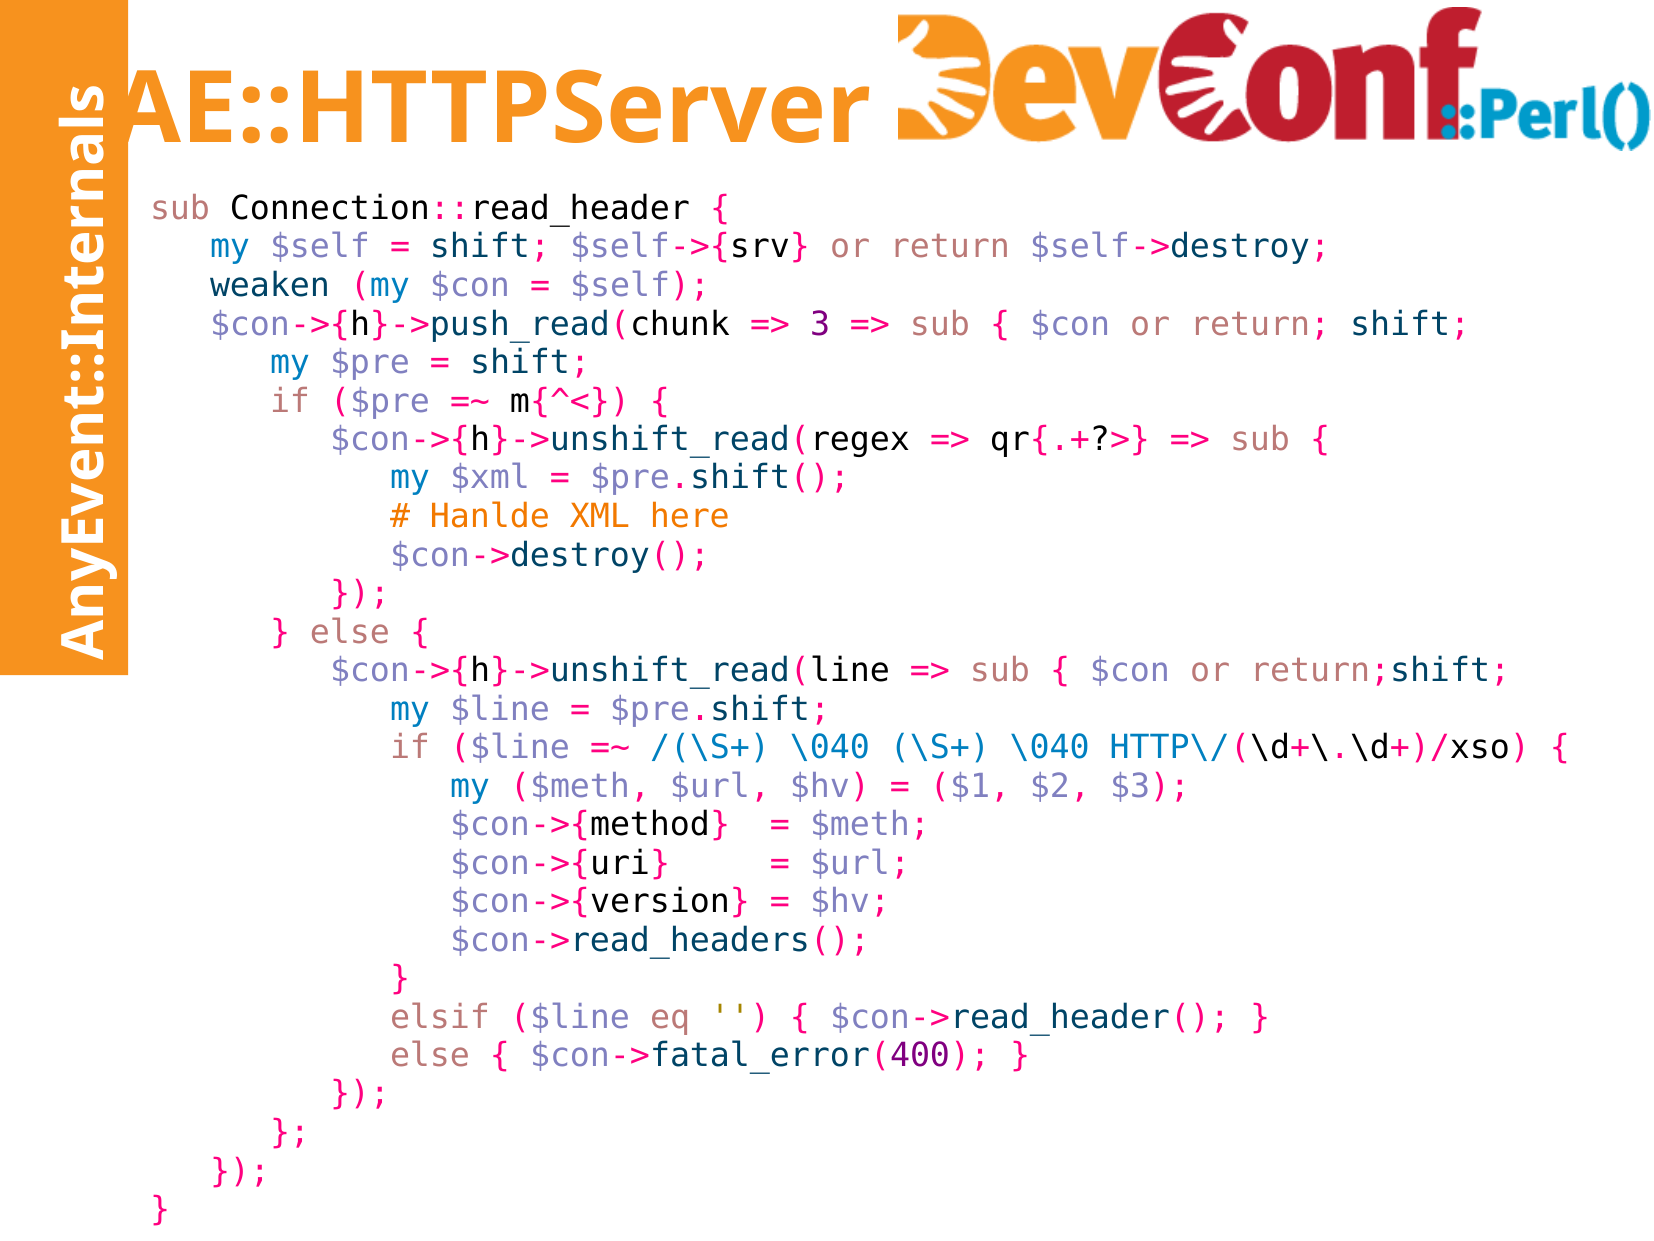

# AE::HTTPServer
sub Connection::read_header {
 my $self = shift; $self->{srv} or return $self->destroy;
 weaken (my $con = $self);
 $con->{h}->push_read(chunk => 3 => sub { $con or return; shift;
 my $pre = shift;
 if ($pre =~ m{^<}) {
 $con->{h}->unshift_read(regex => qr{.+?>} => sub {
 my $xml = $pre.shift();
 # Hanlde XML here
 $con->destroy();
 });
 } else {
 $con->{h}->unshift_read(line => sub { $con or return;shift;
 my $line = $pre.shift;
 if ($line =~ /(\S+) \040 (\S+) \040 HTTP\/(\d+\.\d+)/xso) {
 my ($meth, $url, $hv) = ($1, $2, $3);
 $con->{method} = $meth;
 $con->{uri} = $url;
 $con->{version} = $hv;
 $con->read_headers();
 }
 elsif ($line eq '') { $con->read_header(); }
 else { $con->fatal_error(400); }
 });
 };
 });
}
 AnyEvent::Internals